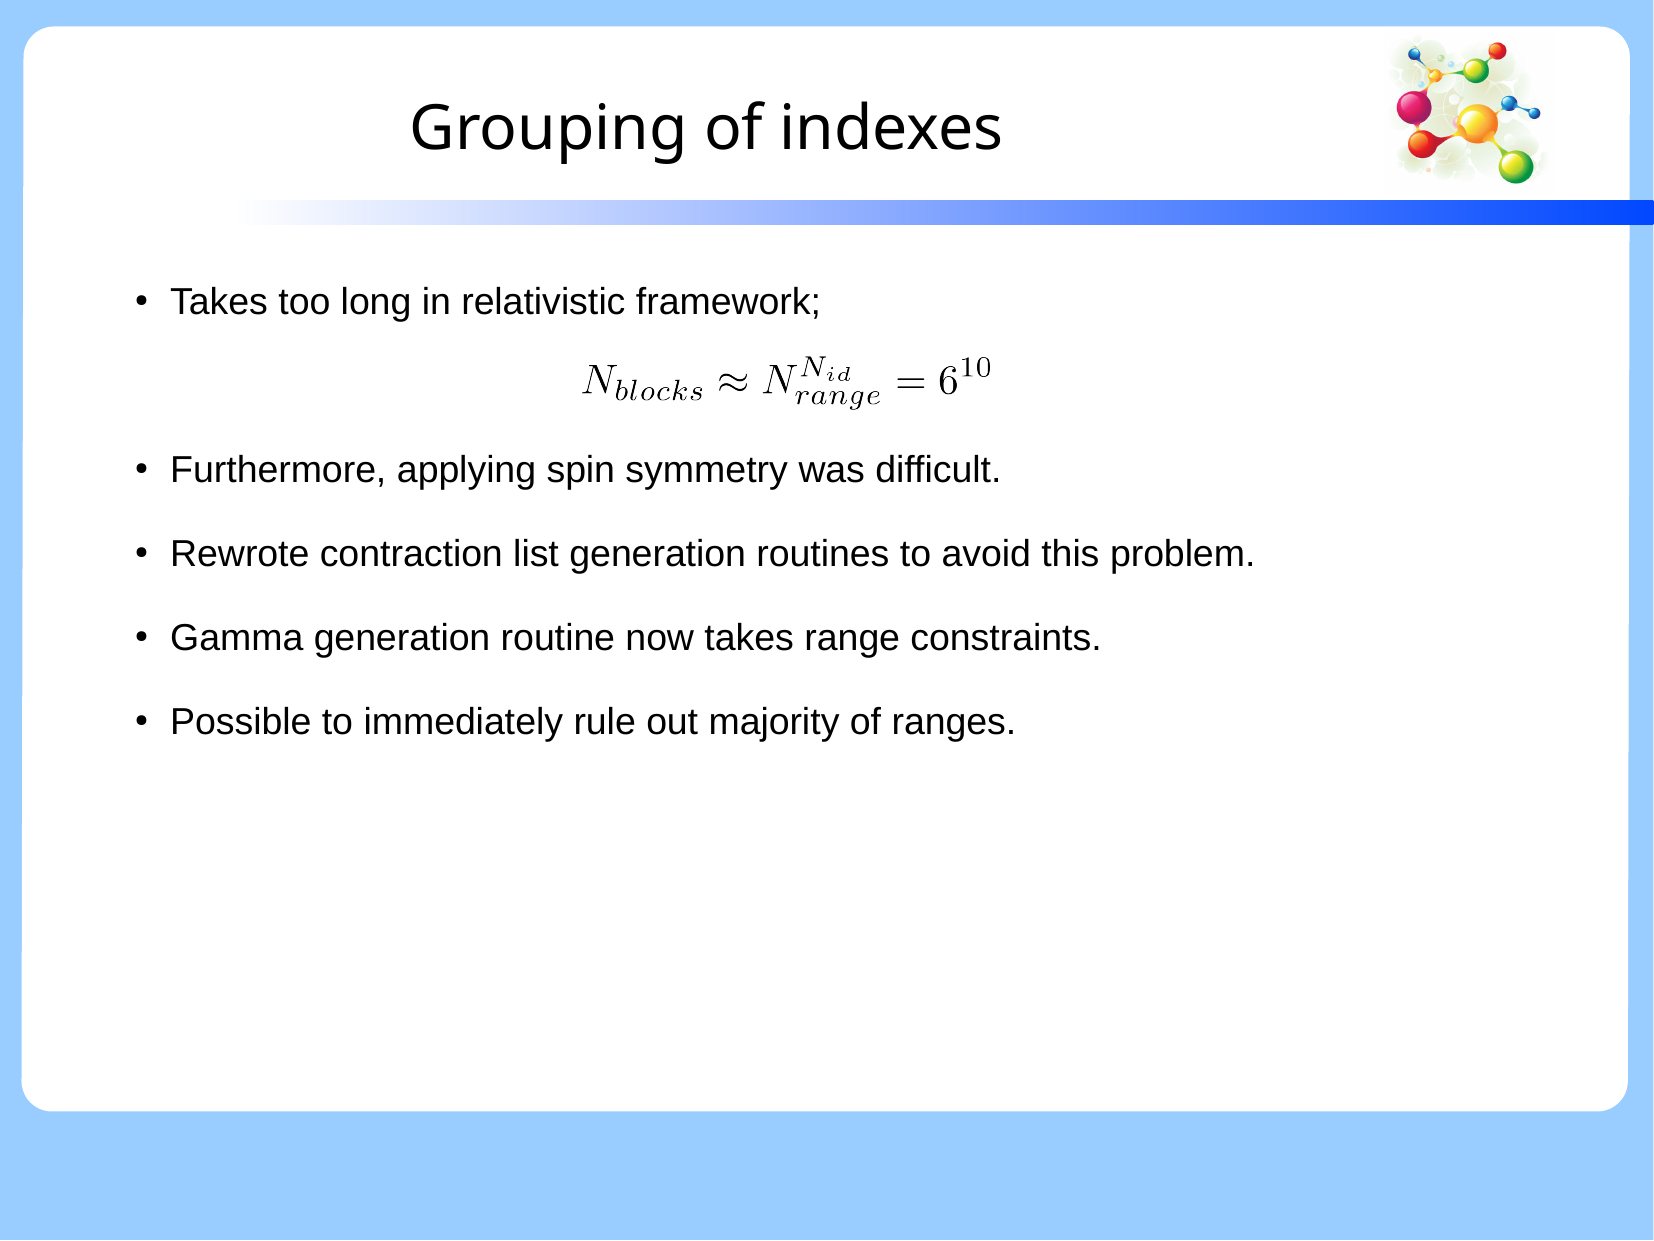

# Grouping of indexes
Takes too long in relativistic framework;
Furthermore, applying spin symmetry was difficult.
Rewrote contraction list generation routines to avoid this problem.
Gamma generation routine now takes range constraints.
Possible to immediately rule out majority of ranges.